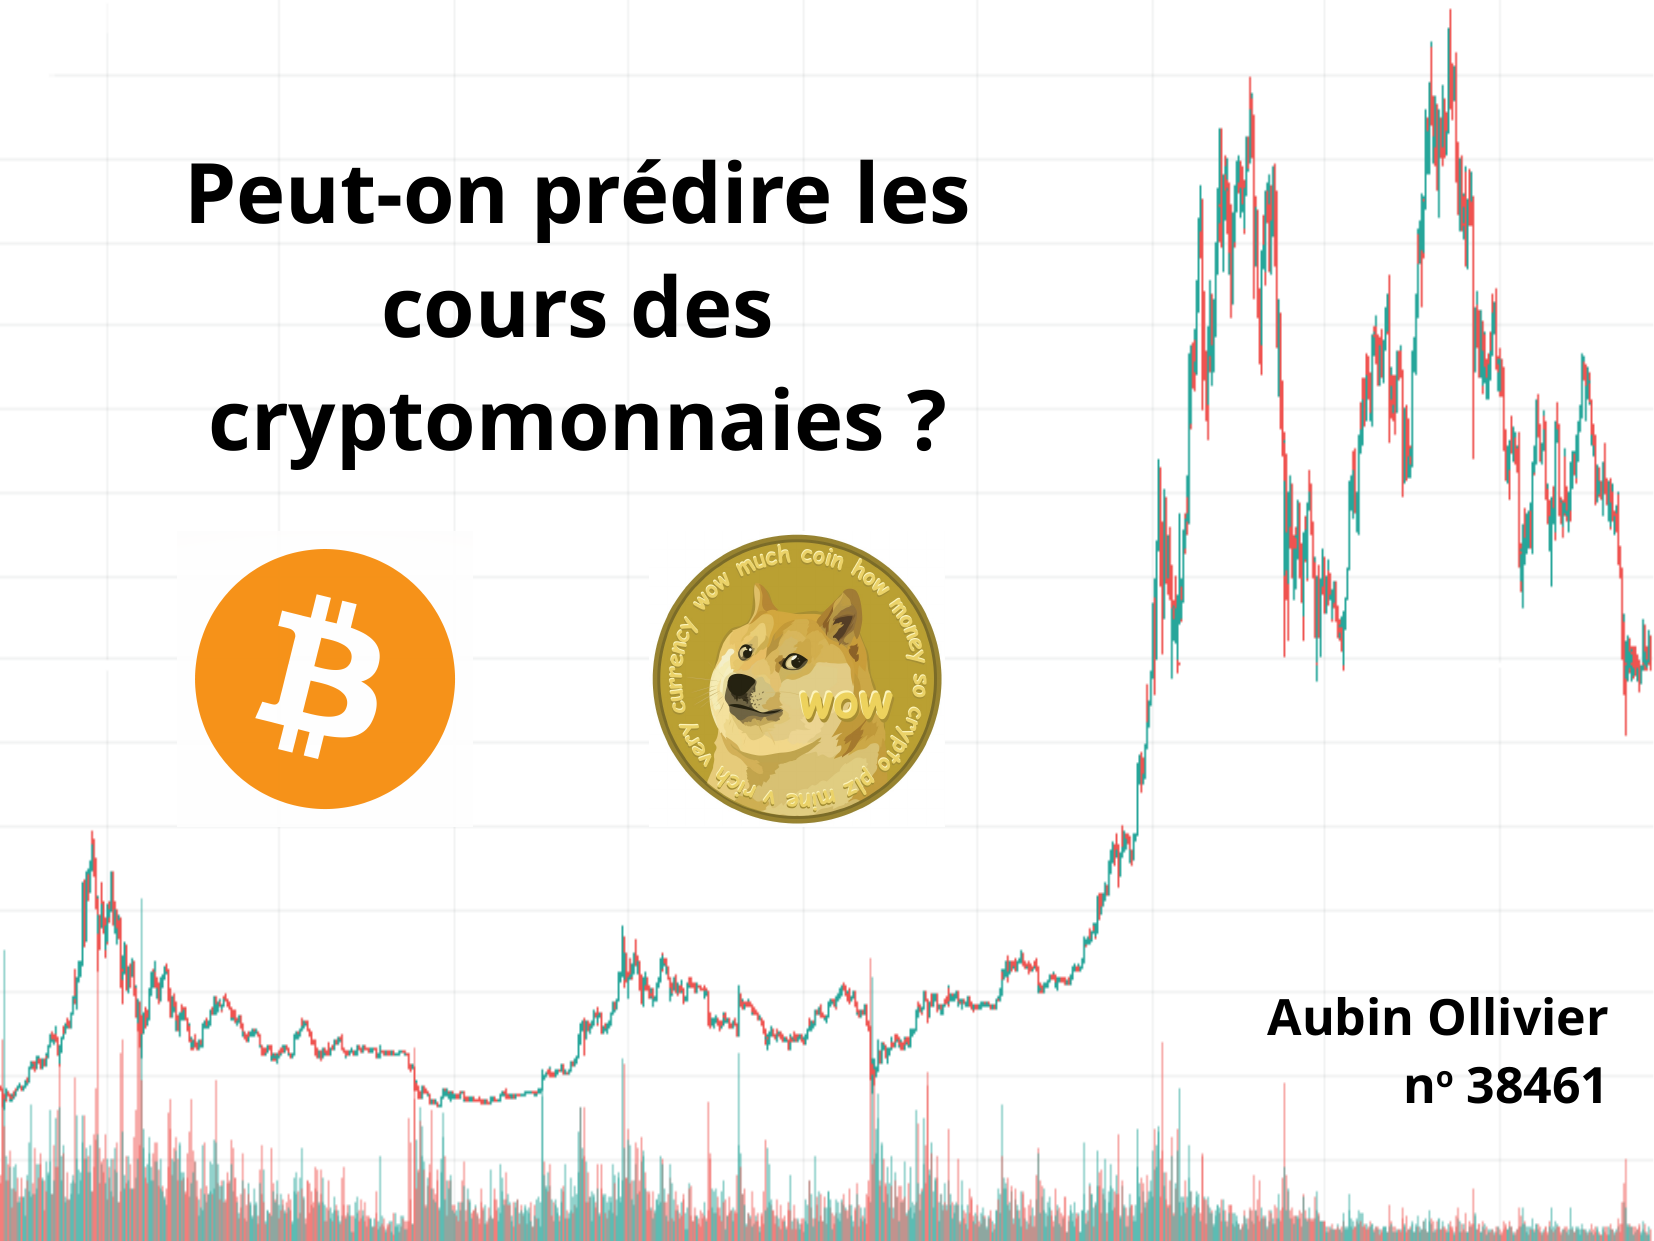

# Peut-on prédire les cours des cryptomonnaies ?
Aubin Ollivier
no 38461